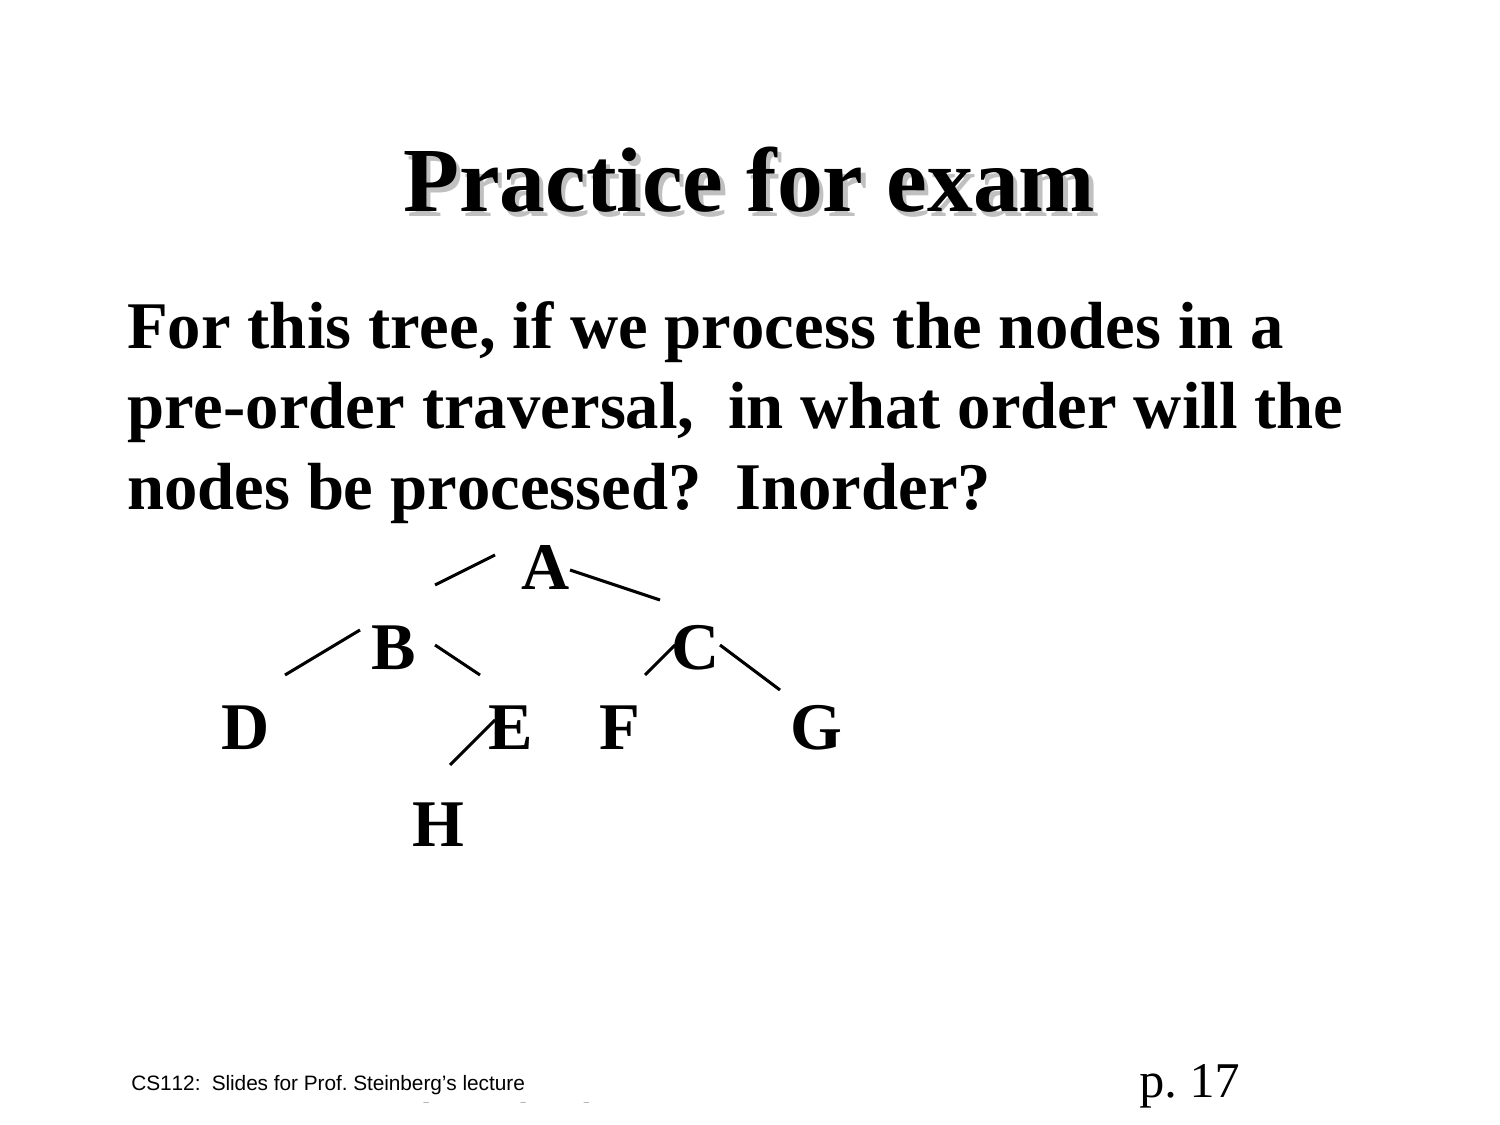

# Practice for exam
For this tree, if we process the nodes in a pre-order traversal, in what order will the nodes be processed? Inorder?
			A
		B		C
	D	 E F G
 H